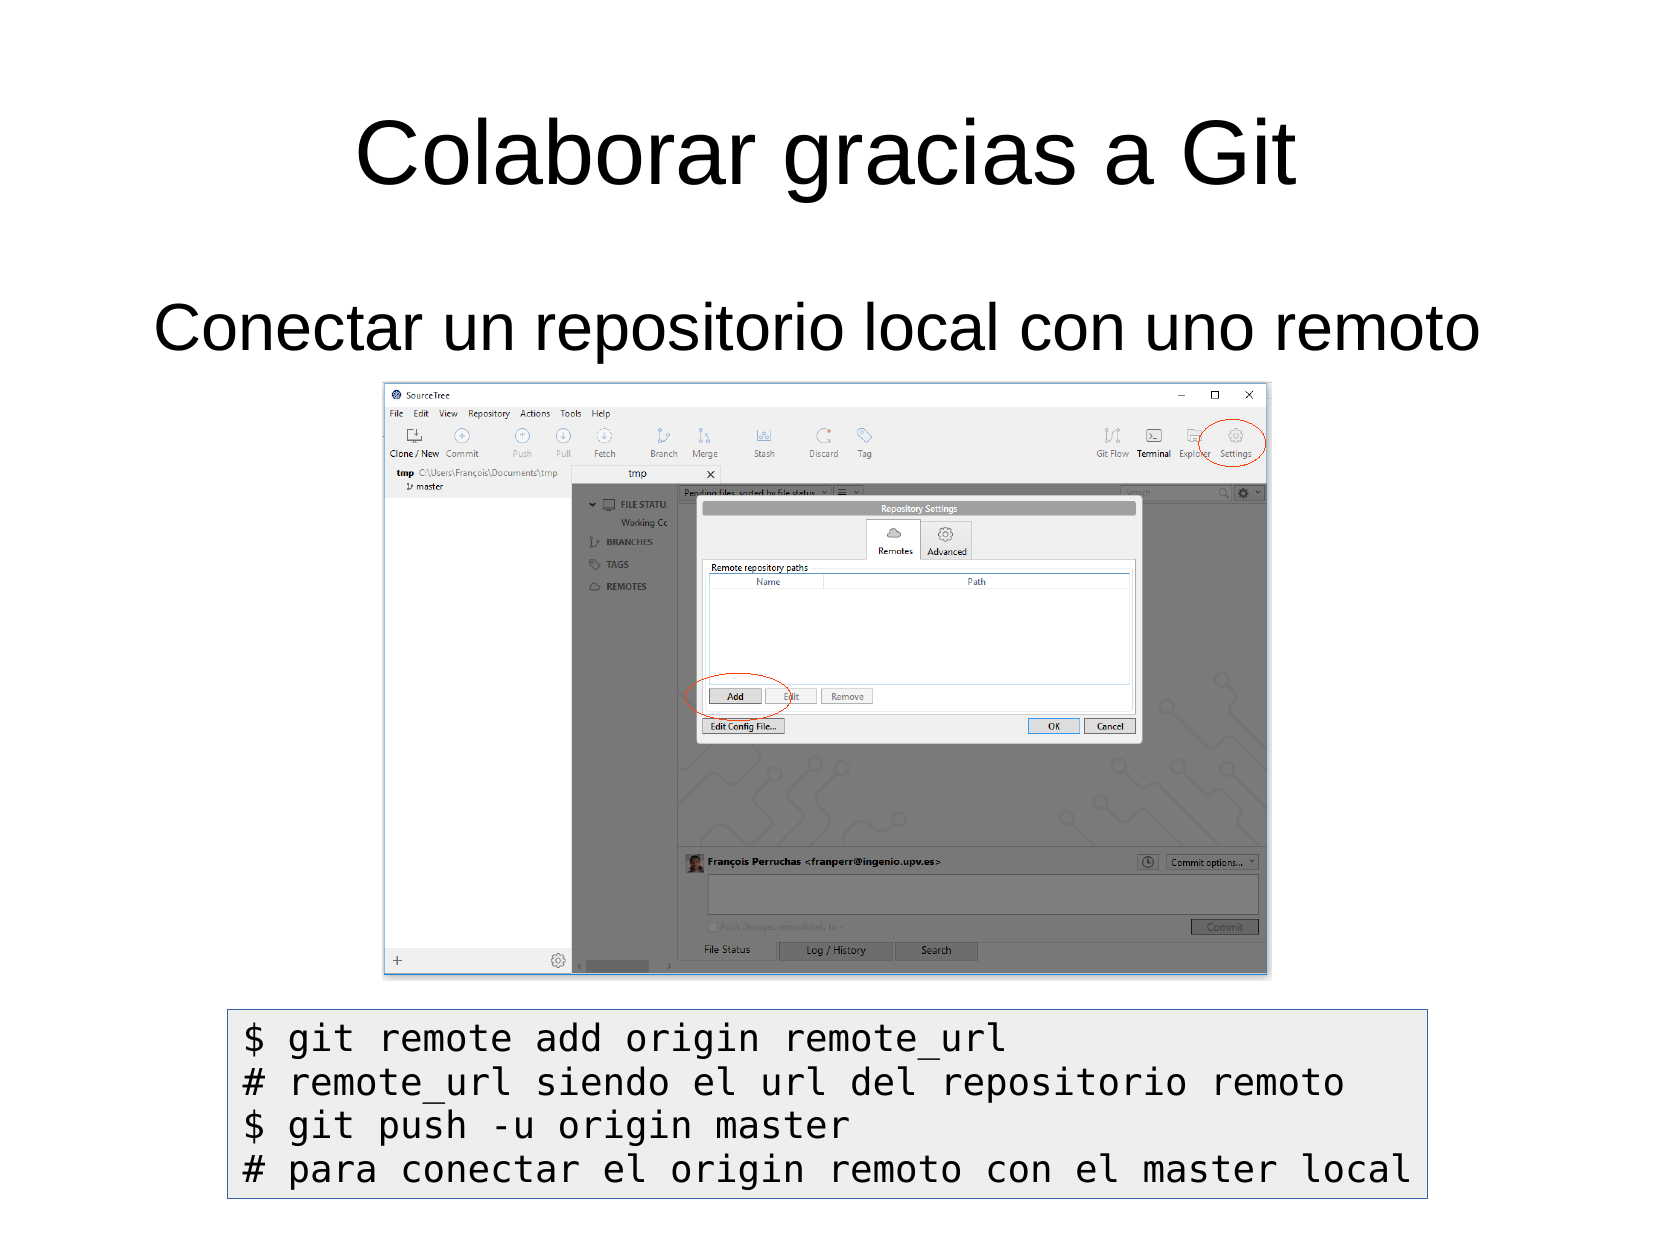

# Colaborar gracias a Git
Conectar un repositorio local con uno remoto
$ git remote add origin remote_url
# remote_url siendo el url del repositorio remoto
$ git push -u origin master
# para conectar el origin remoto con el master local